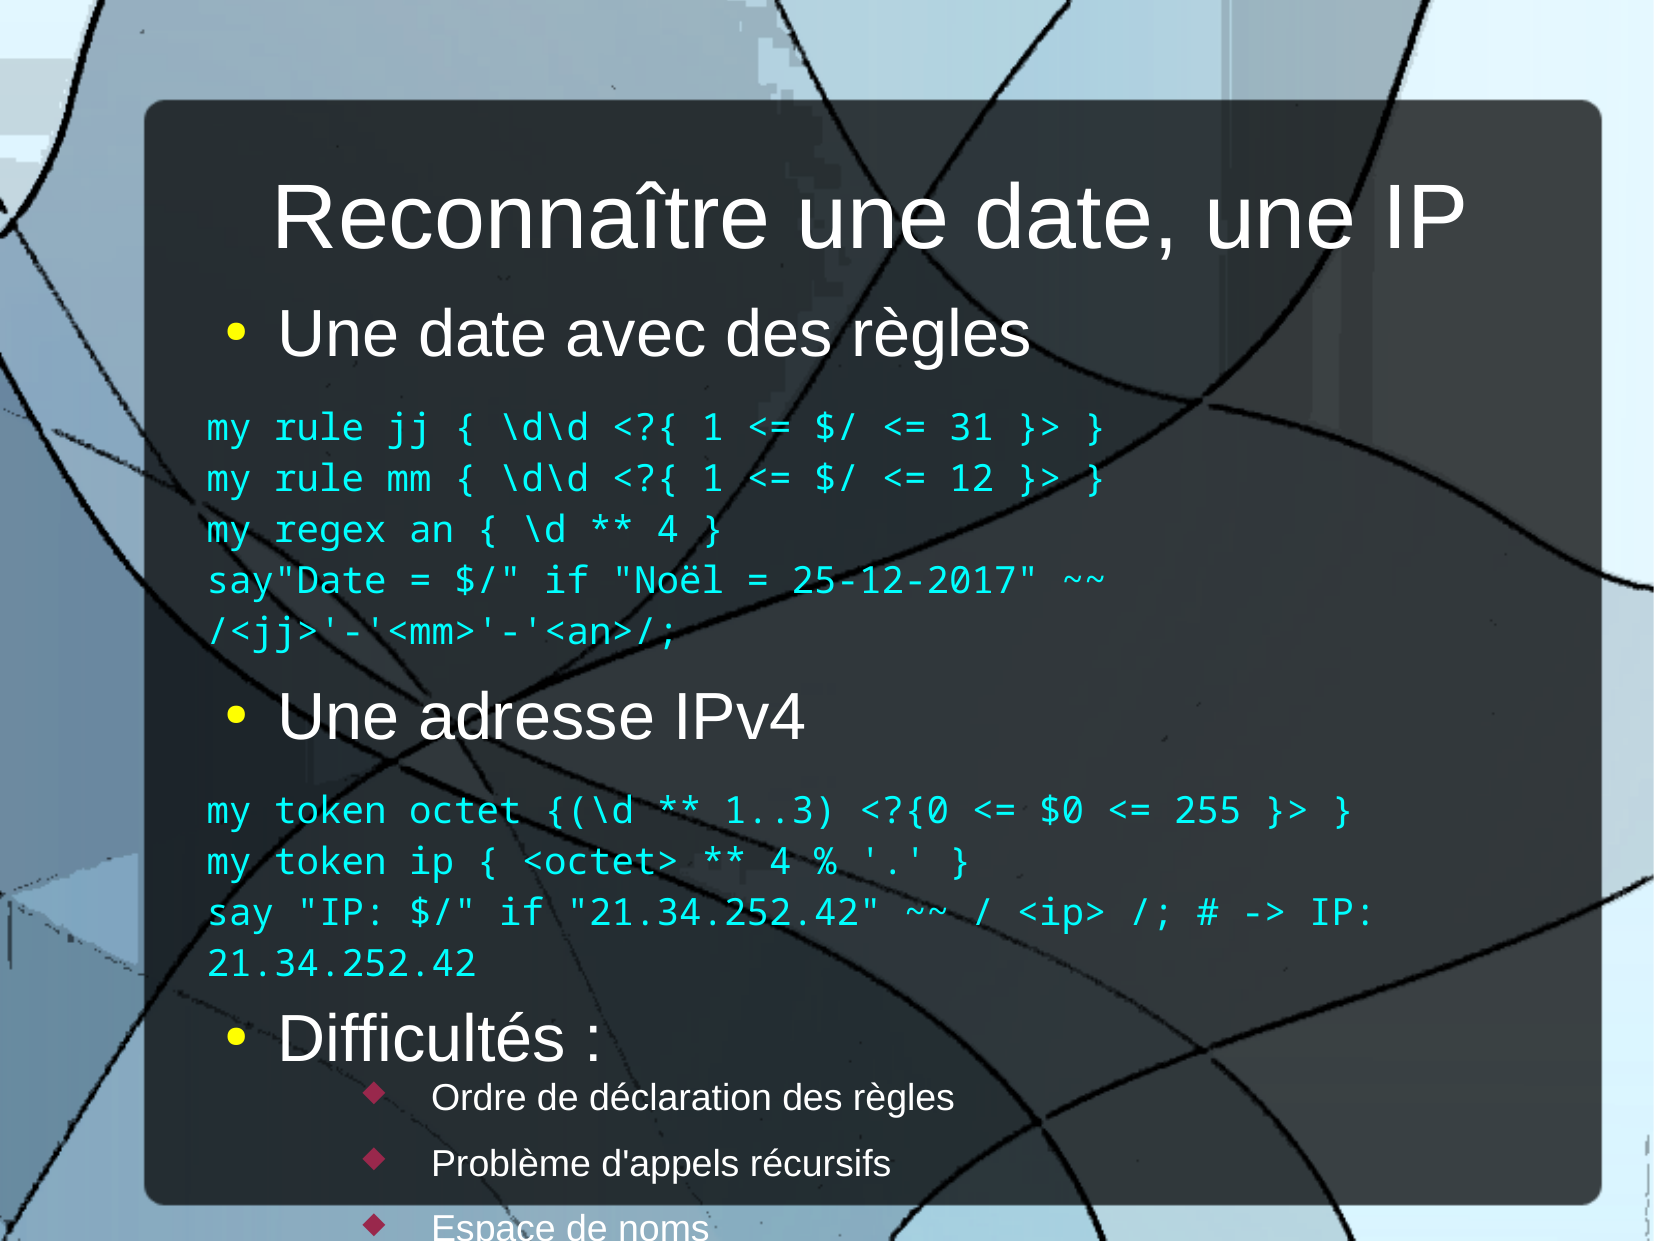

# Reconnaître une date, une IP
Une date avec des règles
my rule jj { \d\d <?{ 1 <= $/ <= 31 }> }
my rule mm { \d\d <?{ 1 <= $/ <= 12 }> }
my regex an { \d ** 4 }
say"Date = $/" if "Noël = 25-12-2017" ~~ /<jj>'-'<mm>'-'<an>/;
Une adresse IPv4
my token octet {(\d ** 1..3) <?{0 <= $0 <= 255 }> }
my token ip { <octet> ** 4 % '.' }
say "IP: $/" if "21.34.252.42" ~~ / <ip> /; # -> IP: 21.34.252.42
Difficultés :
Ordre de déclaration des règles
Problème d'appels récursifs
Espace de noms
Réutilisabilité limitée